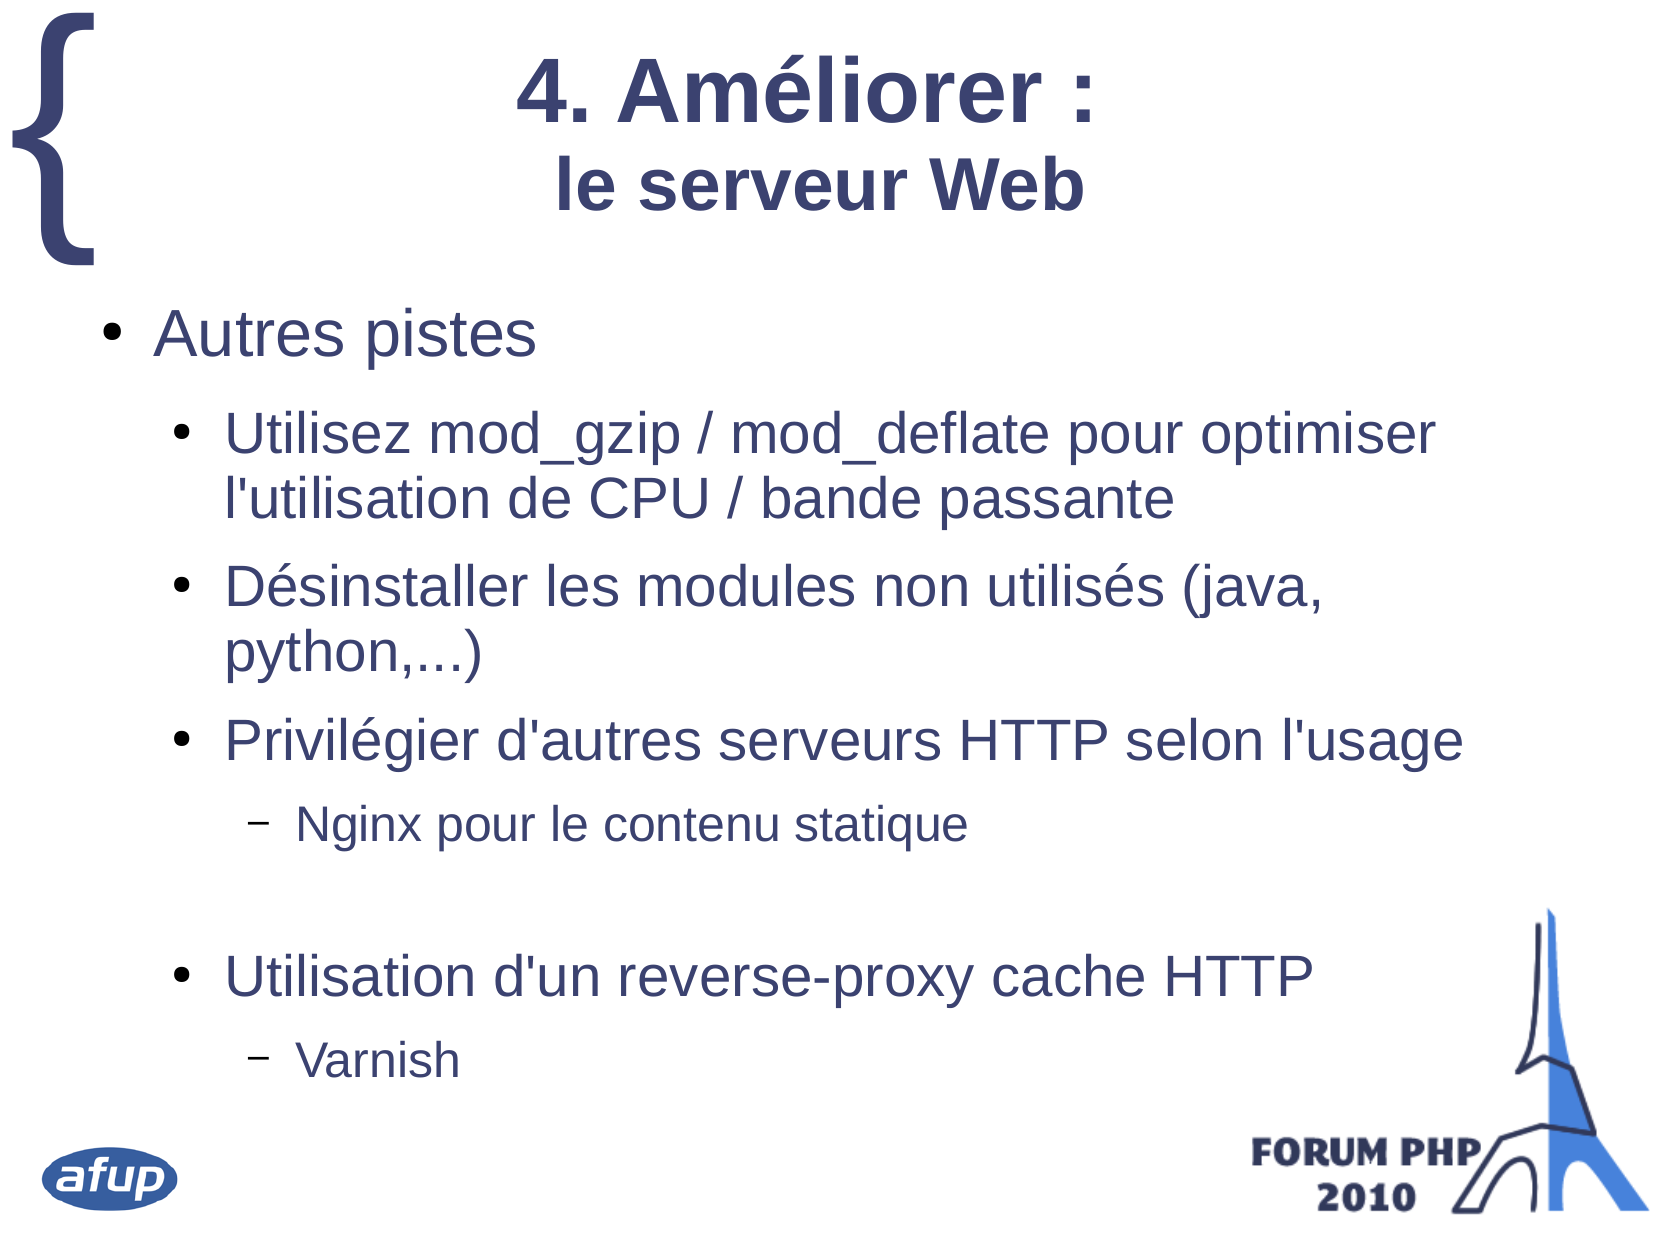

# 4. Améliorer : le serveur Web
Autres pistes
Utilisez mod_gzip / mod_deflate pour optimiser l'utilisation de CPU / bande passante
Désinstaller les modules non utilisés (java, python,...)
Privilégier d'autres serveurs HTTP selon l'usage
Nginx pour le contenu statique
Utilisation d'un reverse-proxy cache HTTP
Varnish